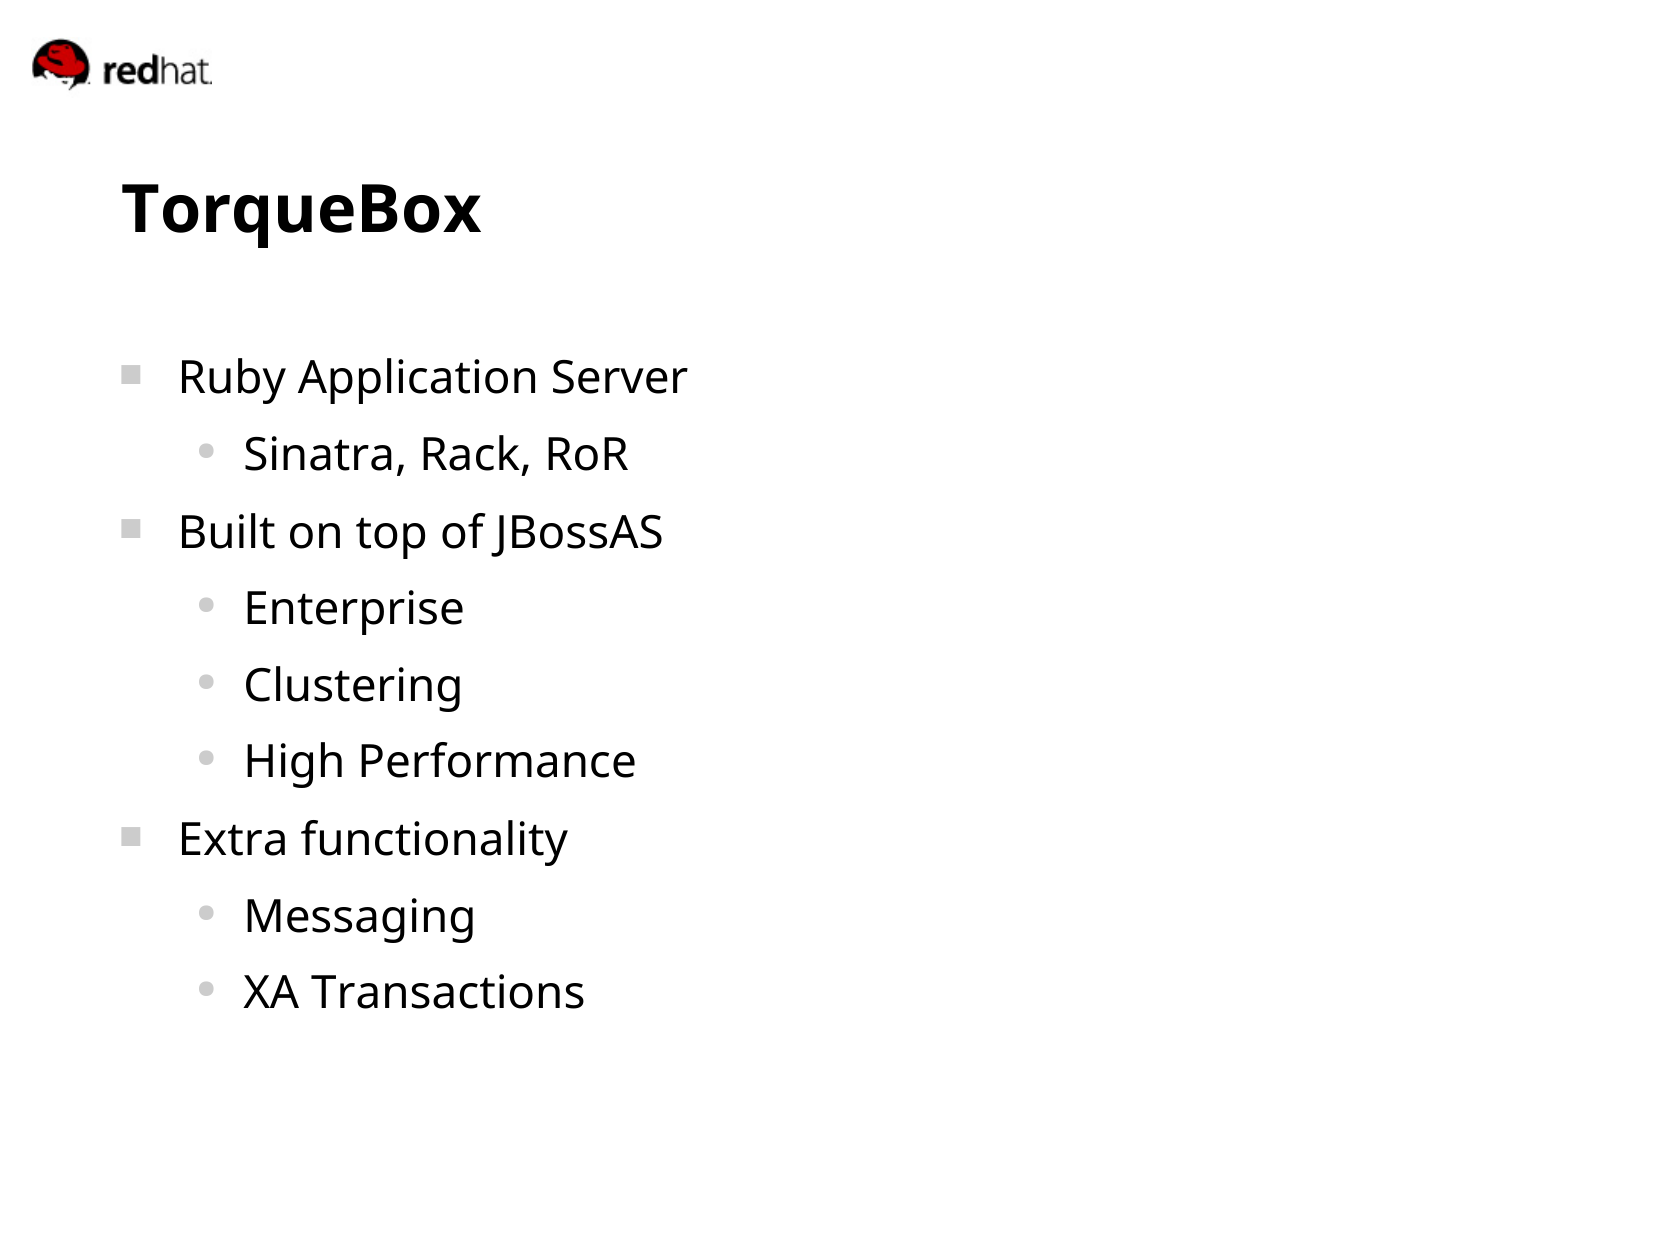

# TorqueBox
Ruby Application Server
Sinatra, Rack, RoR
Built on top of JBossAS
Enterprise
Clustering
High Performance
Extra functionality
Messaging
XA Transactions